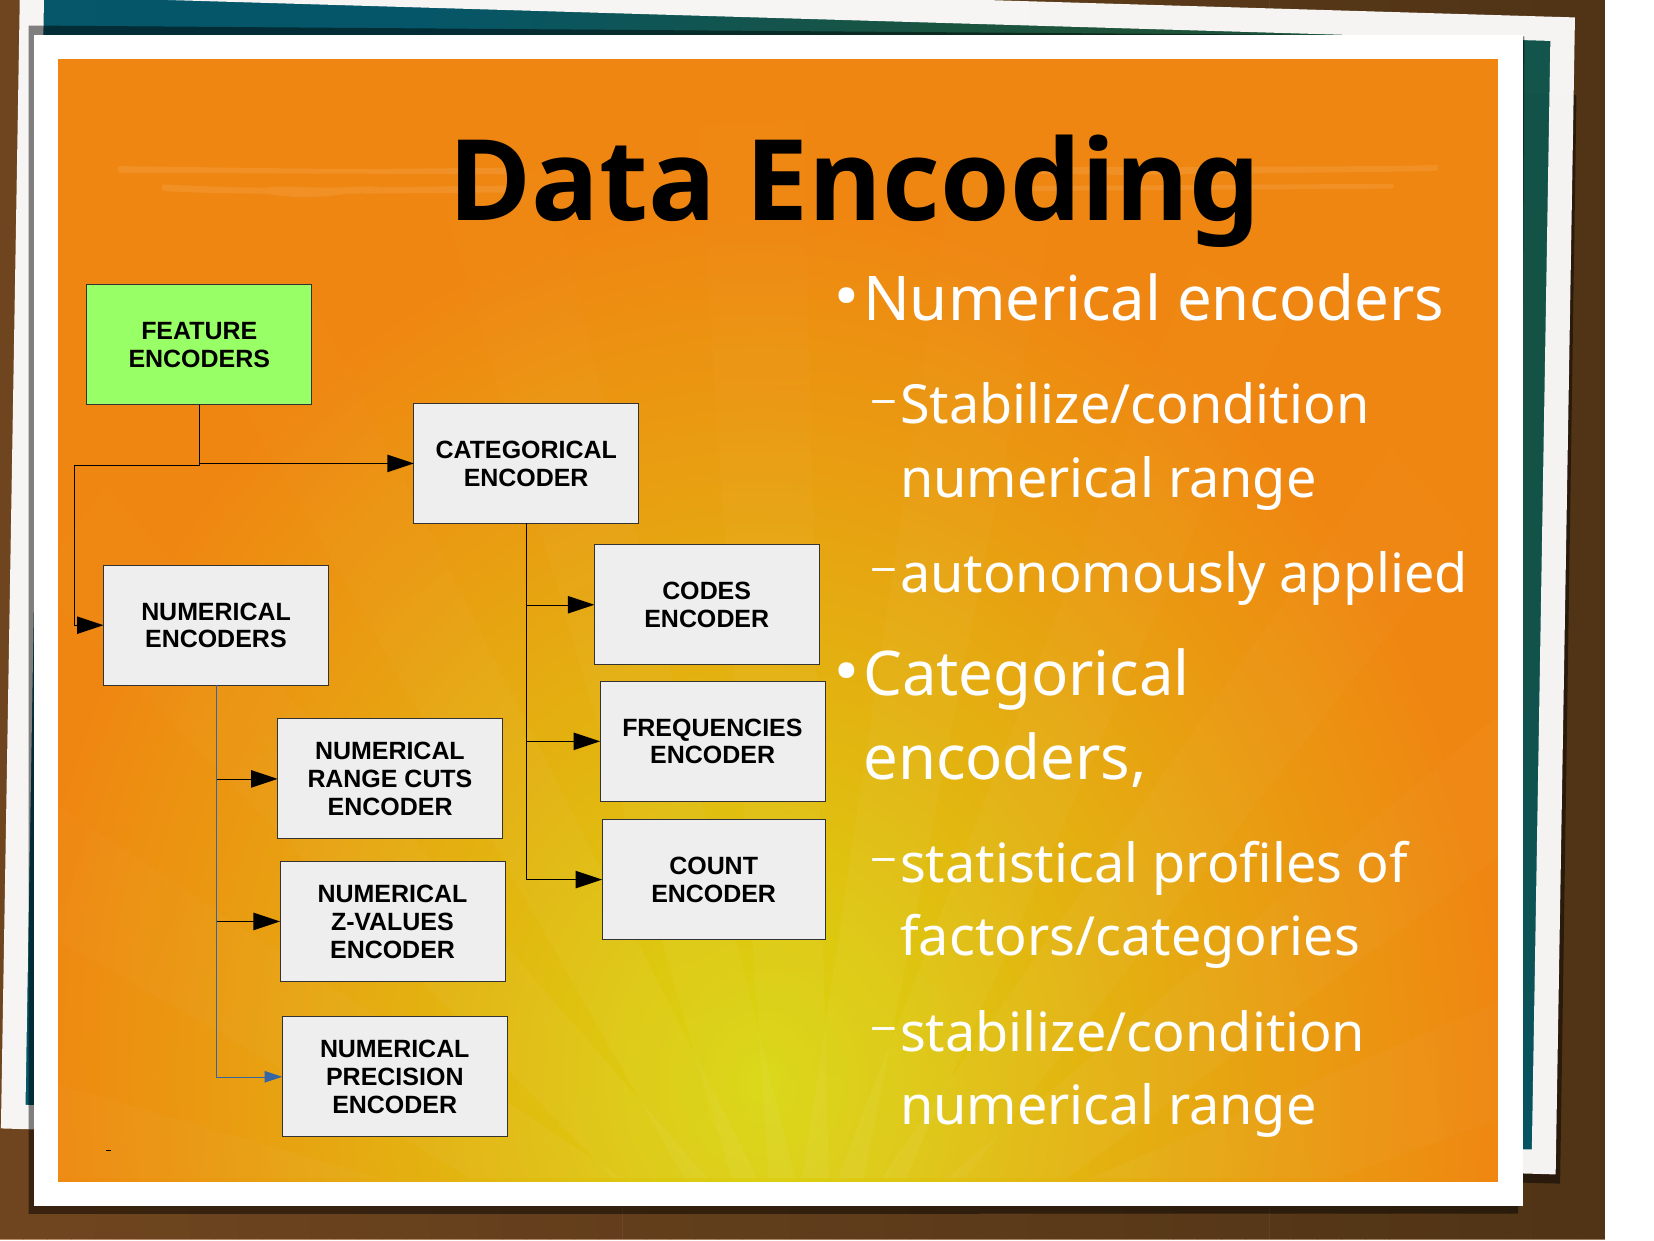

# Data Encoding
Numerical encoders
Stabilize/condition numerical range
autonomously applied
Categorical encoders,
statistical profiles of factors/categories
stabilize/condition numerical range
FEATURE
ENCODERS
CATEGORICAL
ENCODER
CODES
ENCODER
NUMERICAL
ENCODERS
FREQUENCIES
ENCODER
NUMERICAL
RANGE CUTS
ENCODER
COUNT
ENCODER
NUMERICAL
Z-VALUES
ENCODER
NUMERICAL
PRECISION
ENCODER